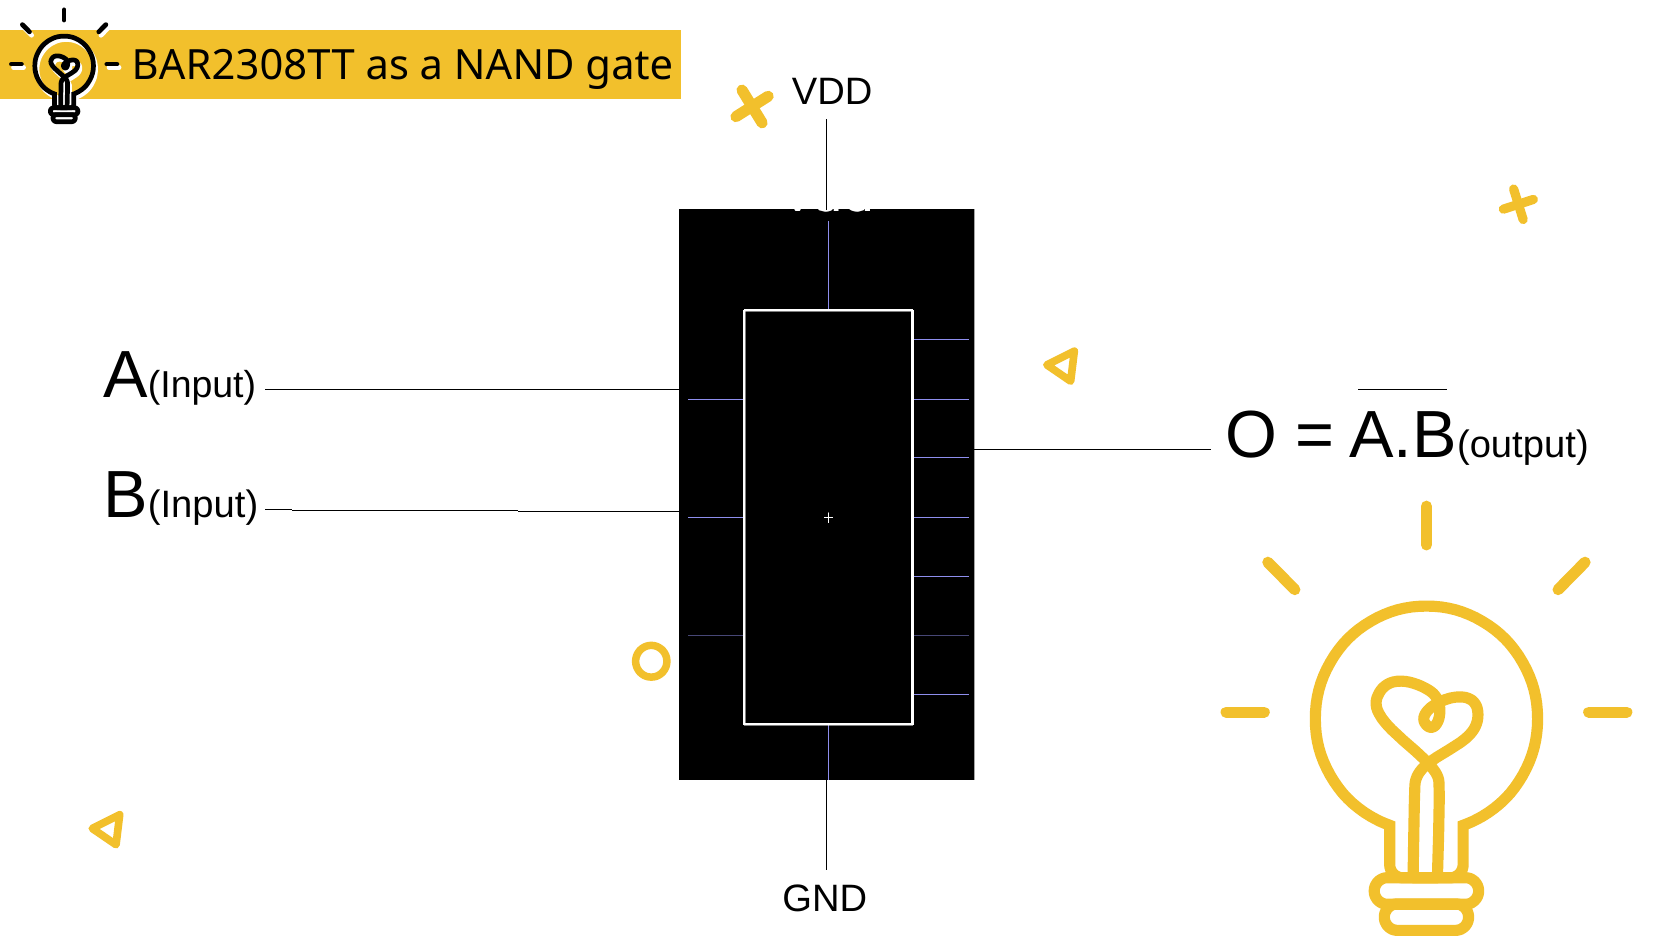

# BAR2308TT as a NAND gate
VDD
A(Input)
O = A.B(output)
B(Input)
GND